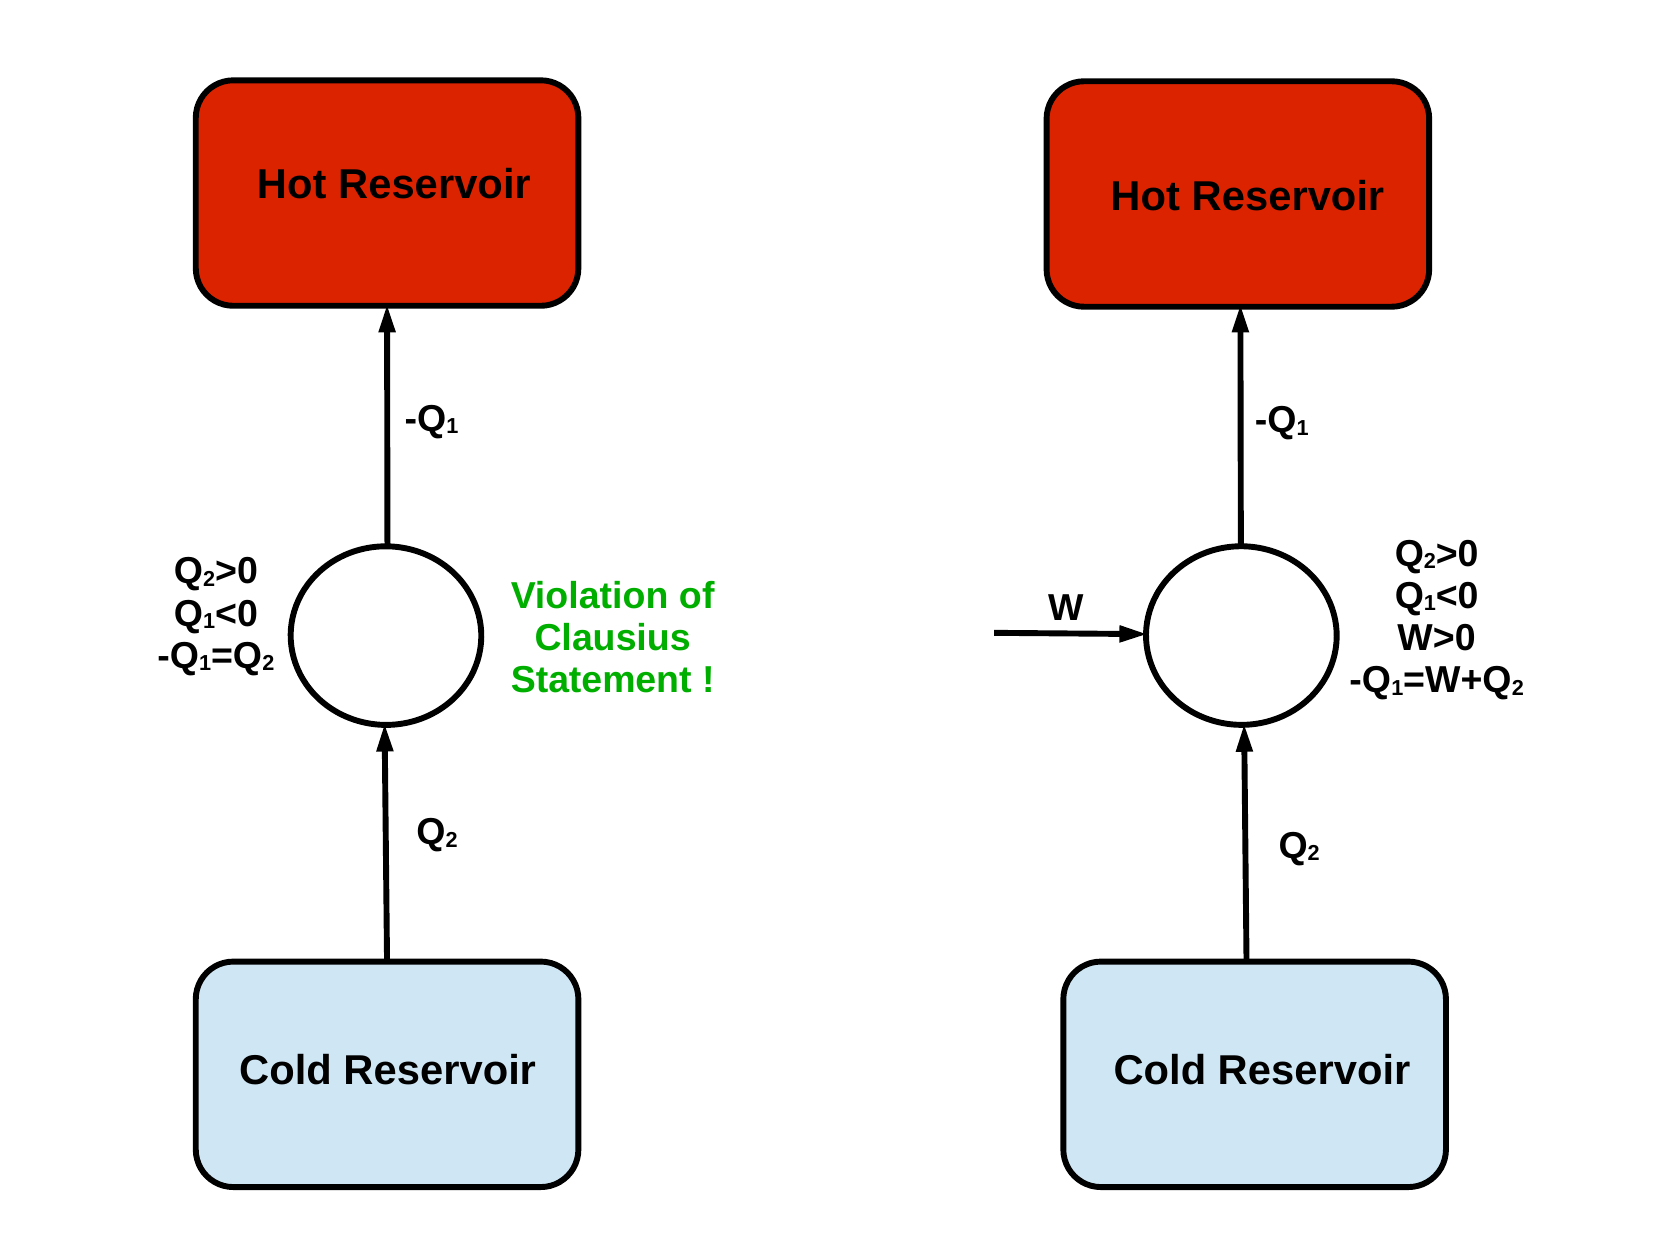

Hot Reservoir
Hot Reservoir
-Q1
-Q1
Q2>0
Q1<0
W>0
-Q1=W+Q2
Q2>0
Q1<0
-Q1=Q2
Violation of
Clausius Statement !
W
Q2
Q2
Cold Reservoir
Cold Reservoir